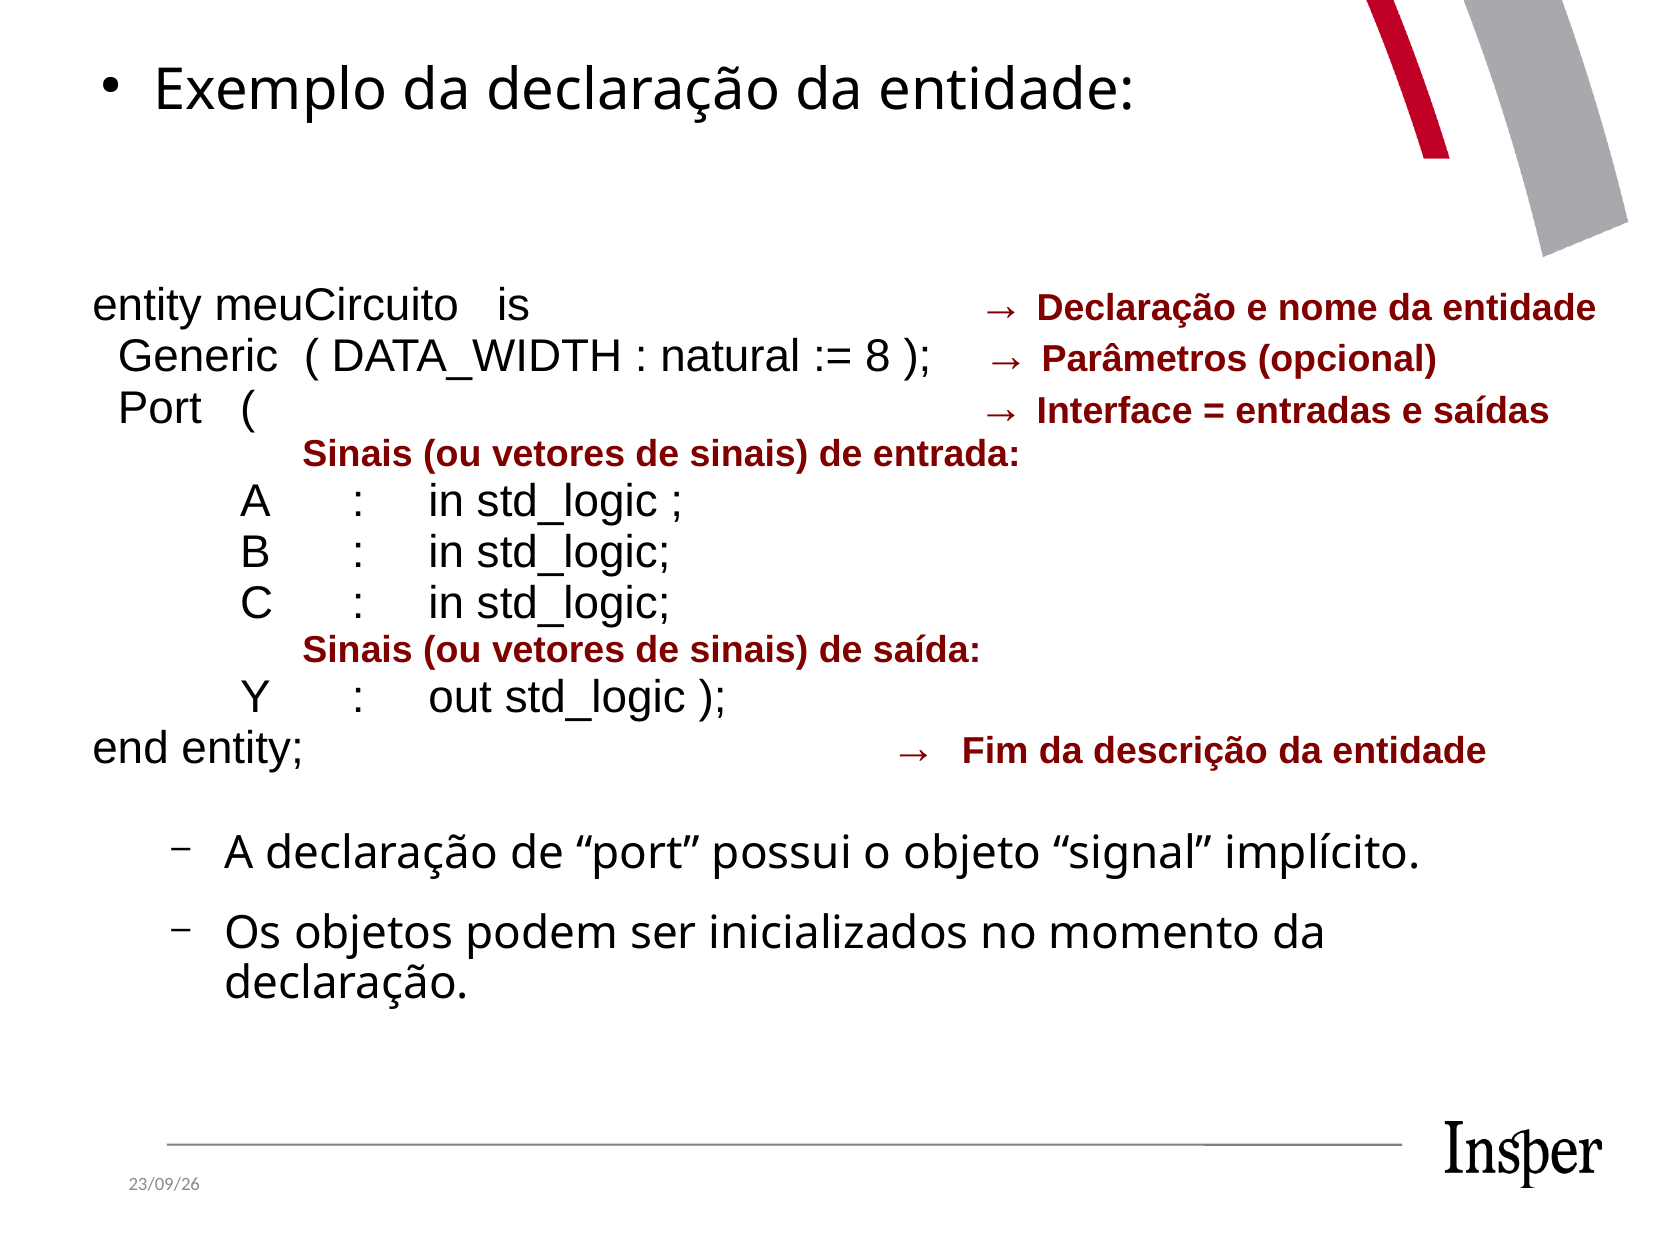

# Exemplo da declaração da entidade:
A declaração de “port” possui o objeto “signal” implícito.
Os objetos podem ser inicializados no momento da declaração.
entity meuCircuito is 		→ Declaração e nome da entidade
 Generic ( DATA_WIDTH : natural := 8 ); → Parâmetros (opcional)
 Port ( 	→ Interface = entradas e saídas
 Sinais (ou vetores de sinais) de entrada:
 		A	 : in std_logic ;
 		B	 : in std_logic;
 		C	 : in std_logic;
 Sinais (ou vetores de sinais) de saída:
 		Y 	 : out std_logic );
end entity; → Fim da descrição da entidade